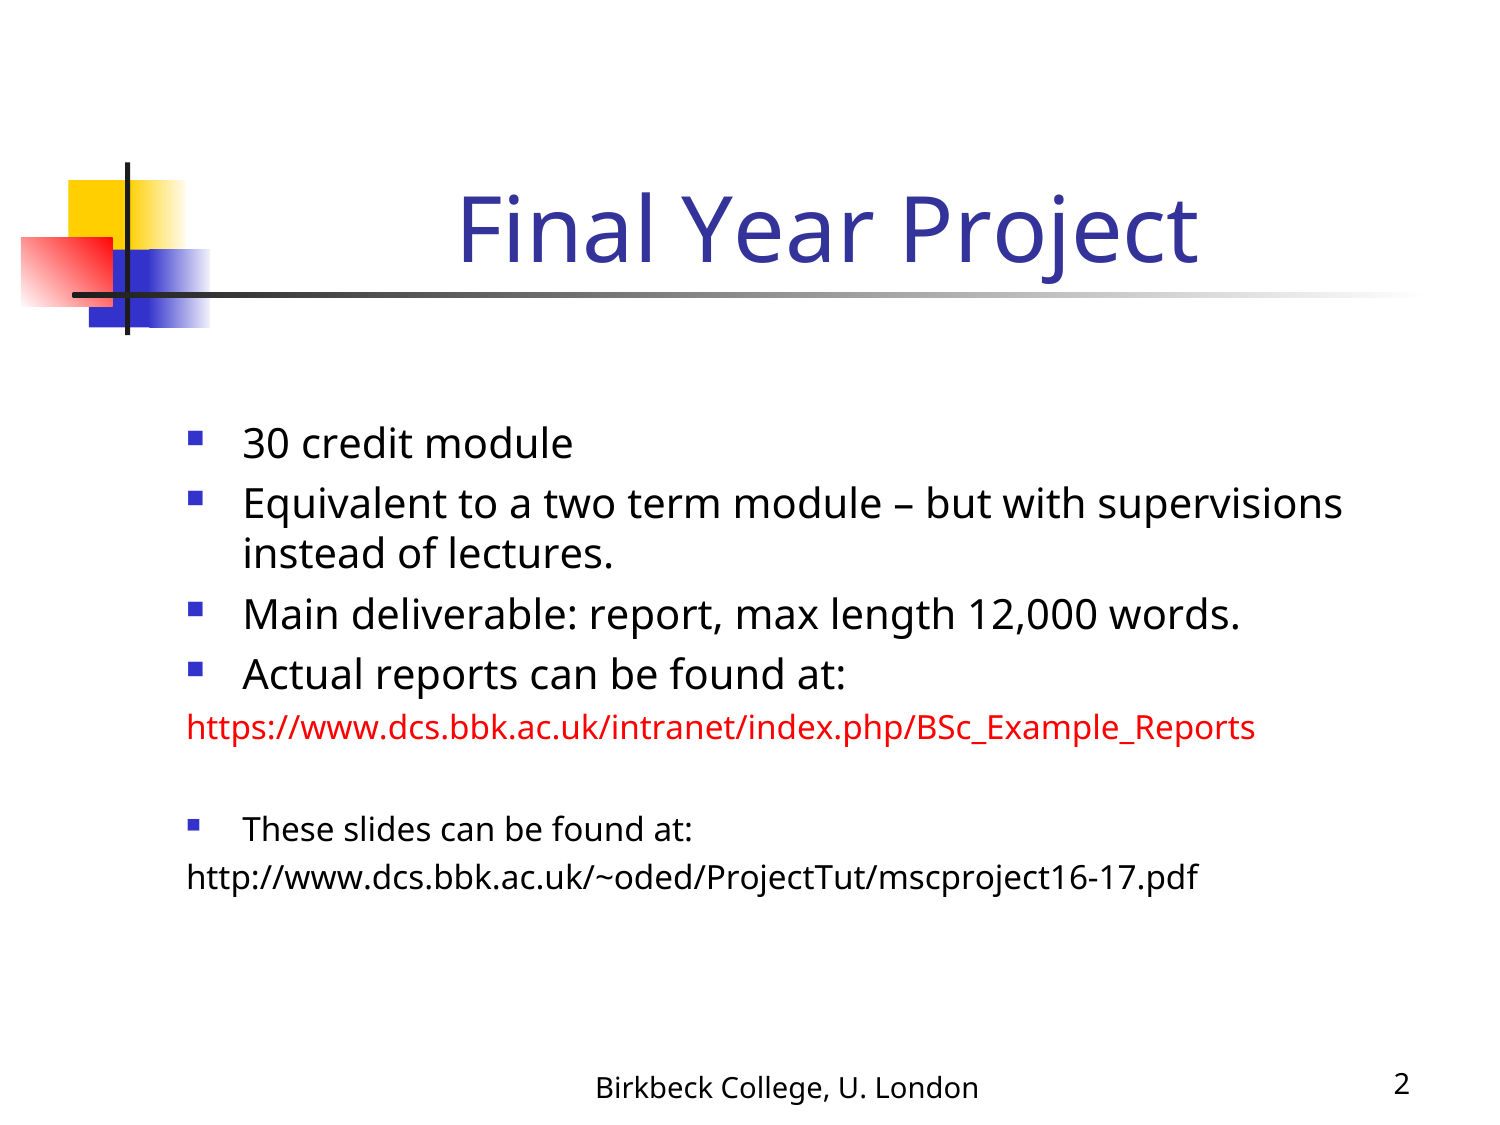

# Final Year Project
30 credit module
Equivalent to a two term module – but with supervisions instead of lectures.
Main deliverable: report, max length 12,000 words.
Actual reports can be found at:
https://www.dcs.bbk.ac.uk/intranet/index.php/BSc_Example_Reports
These slides can be found at:
http://www.dcs.bbk.ac.uk/~oded/ProjectTut/mscproject16-17.pdf
Birkbeck College, U. London